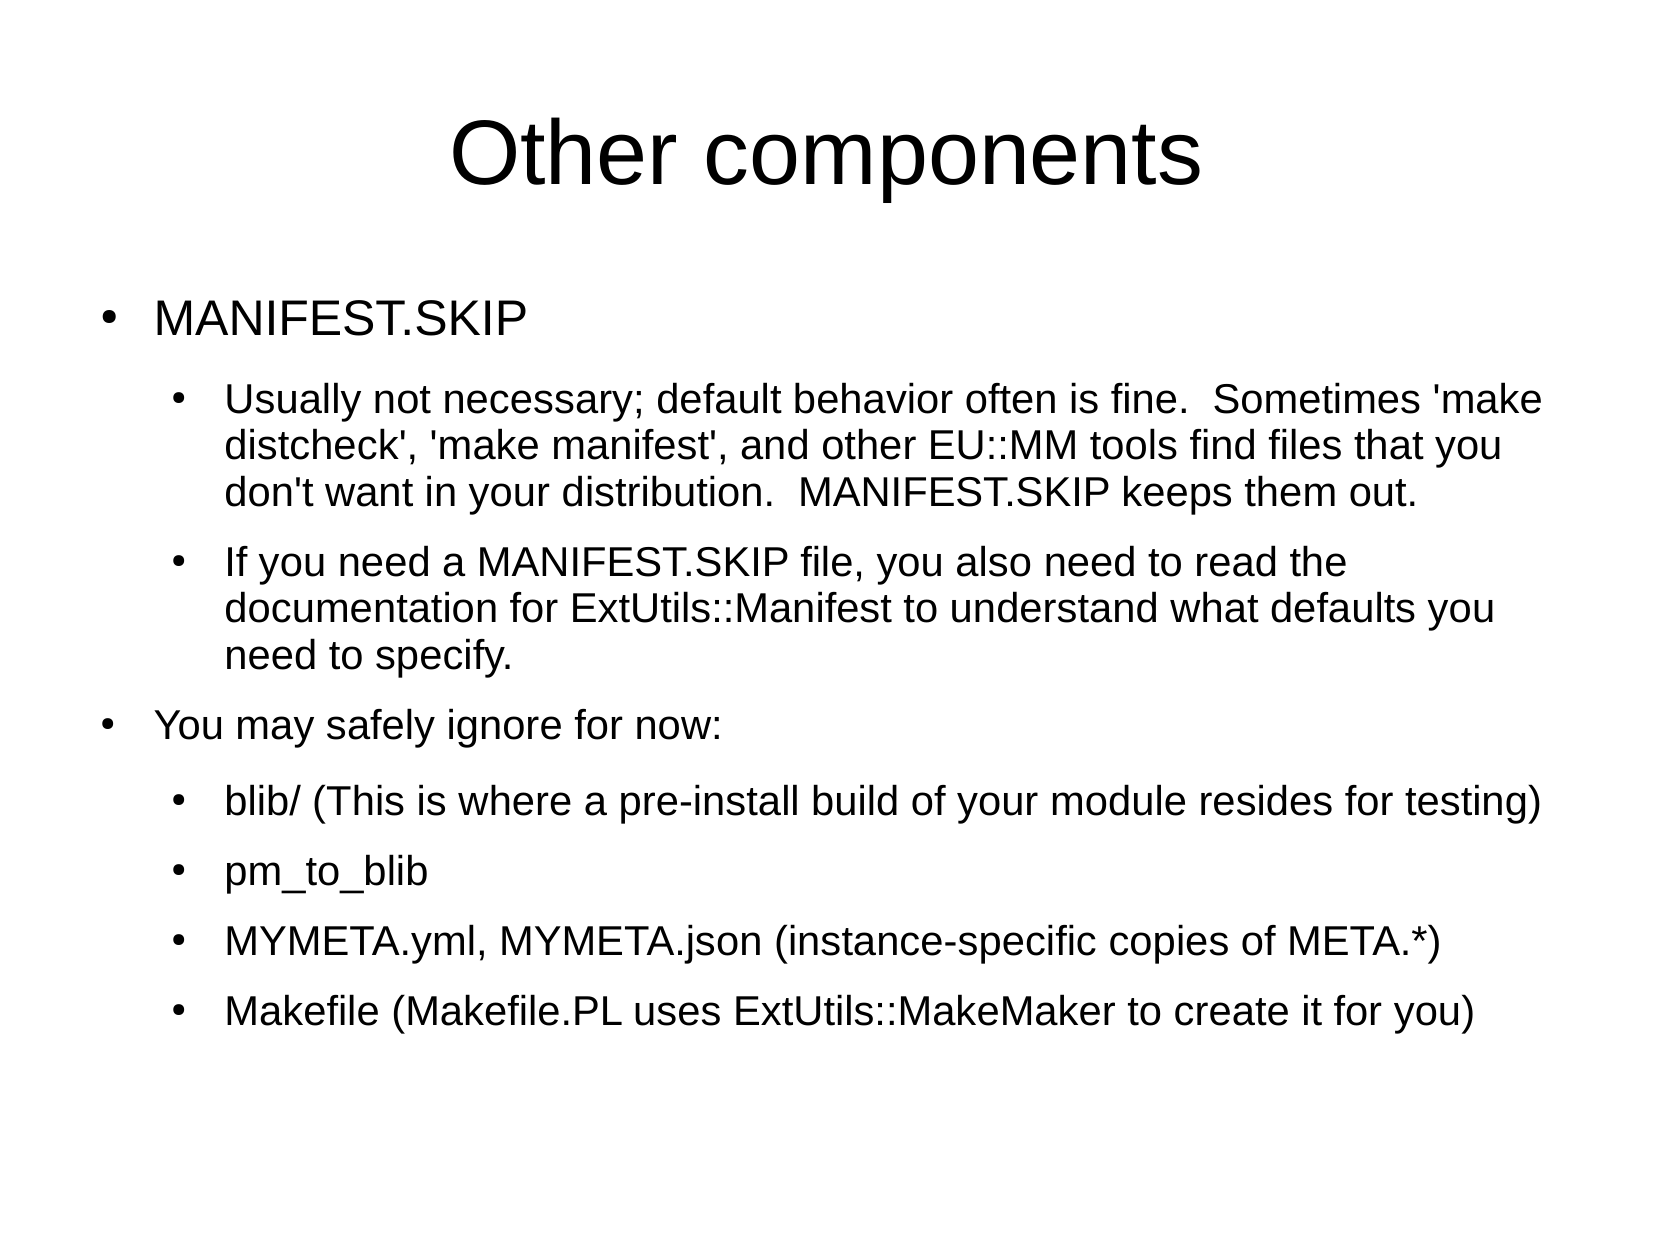

# Other components
MANIFEST.SKIP
Usually not necessary; default behavior often is fine. Sometimes 'make distcheck', 'make manifest', and other EU::MM tools find files that you don't want in your distribution. MANIFEST.SKIP keeps them out.
If you need a MANIFEST.SKIP file, you also need to read the documentation for ExtUtils::Manifest to understand what defaults you need to specify.
You may safely ignore for now:
blib/ (This is where a pre-install build of your module resides for testing)
pm_to_blib
MYMETA.yml, MYMETA.json (instance-specific copies of META.*)
Makefile (Makefile.PL uses ExtUtils::MakeMaker to create it for you)